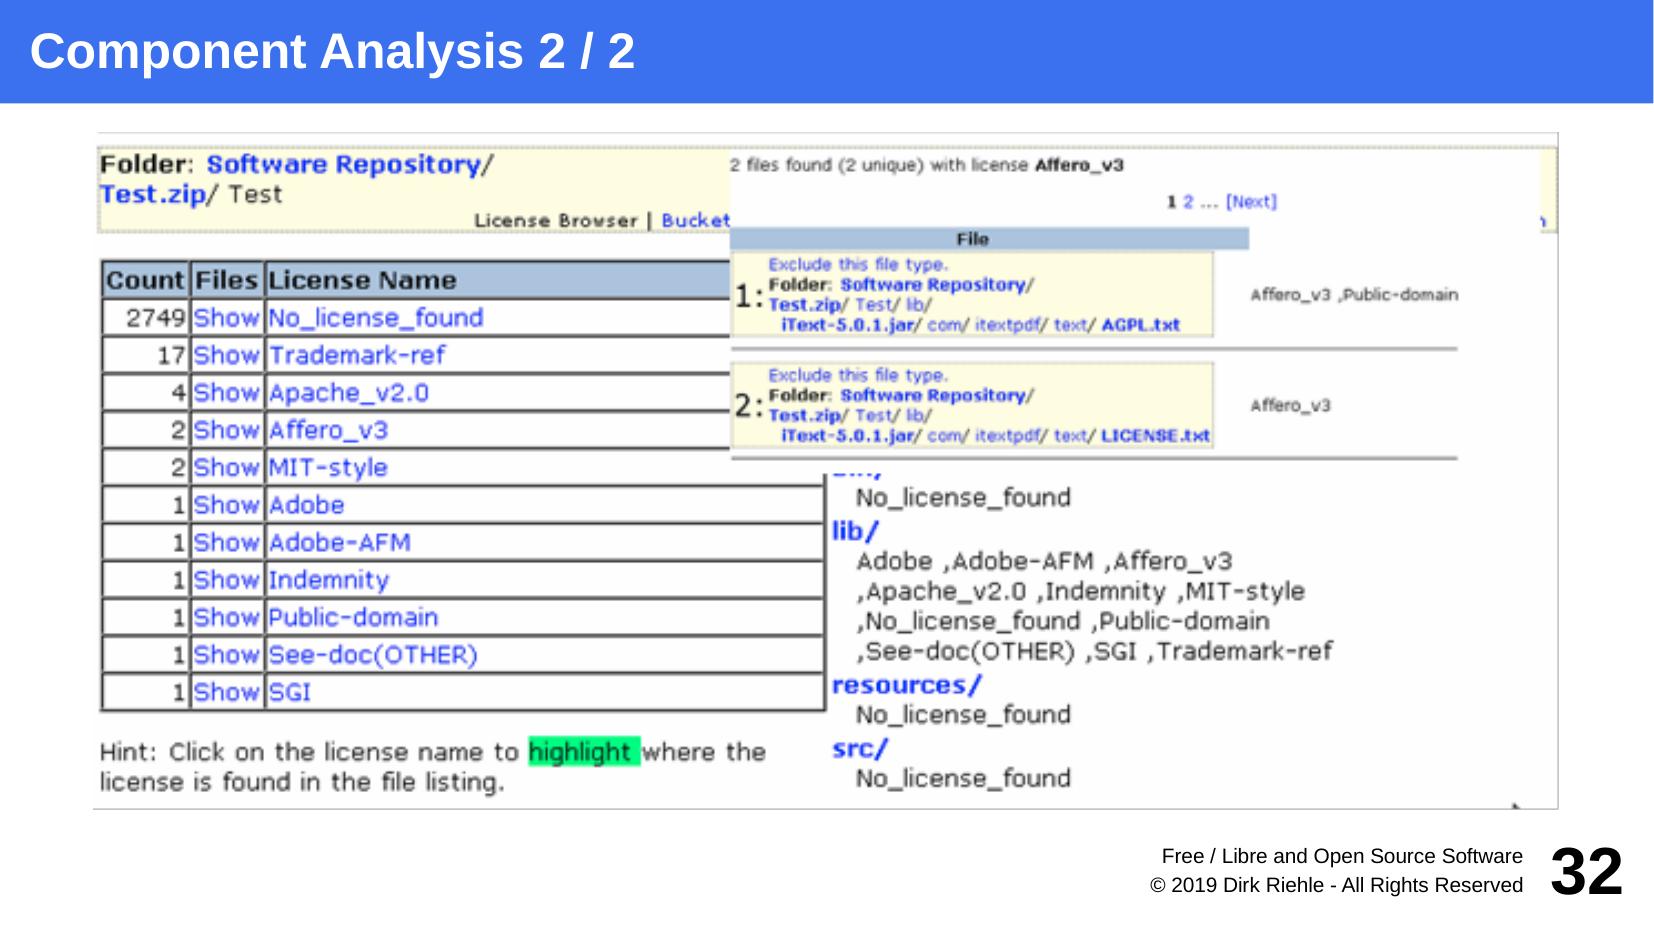

# Component Analysis 2 / 2
Free / Libre and Open Source Software
32
© 2019 Dirk Riehle - All Rights Reserved